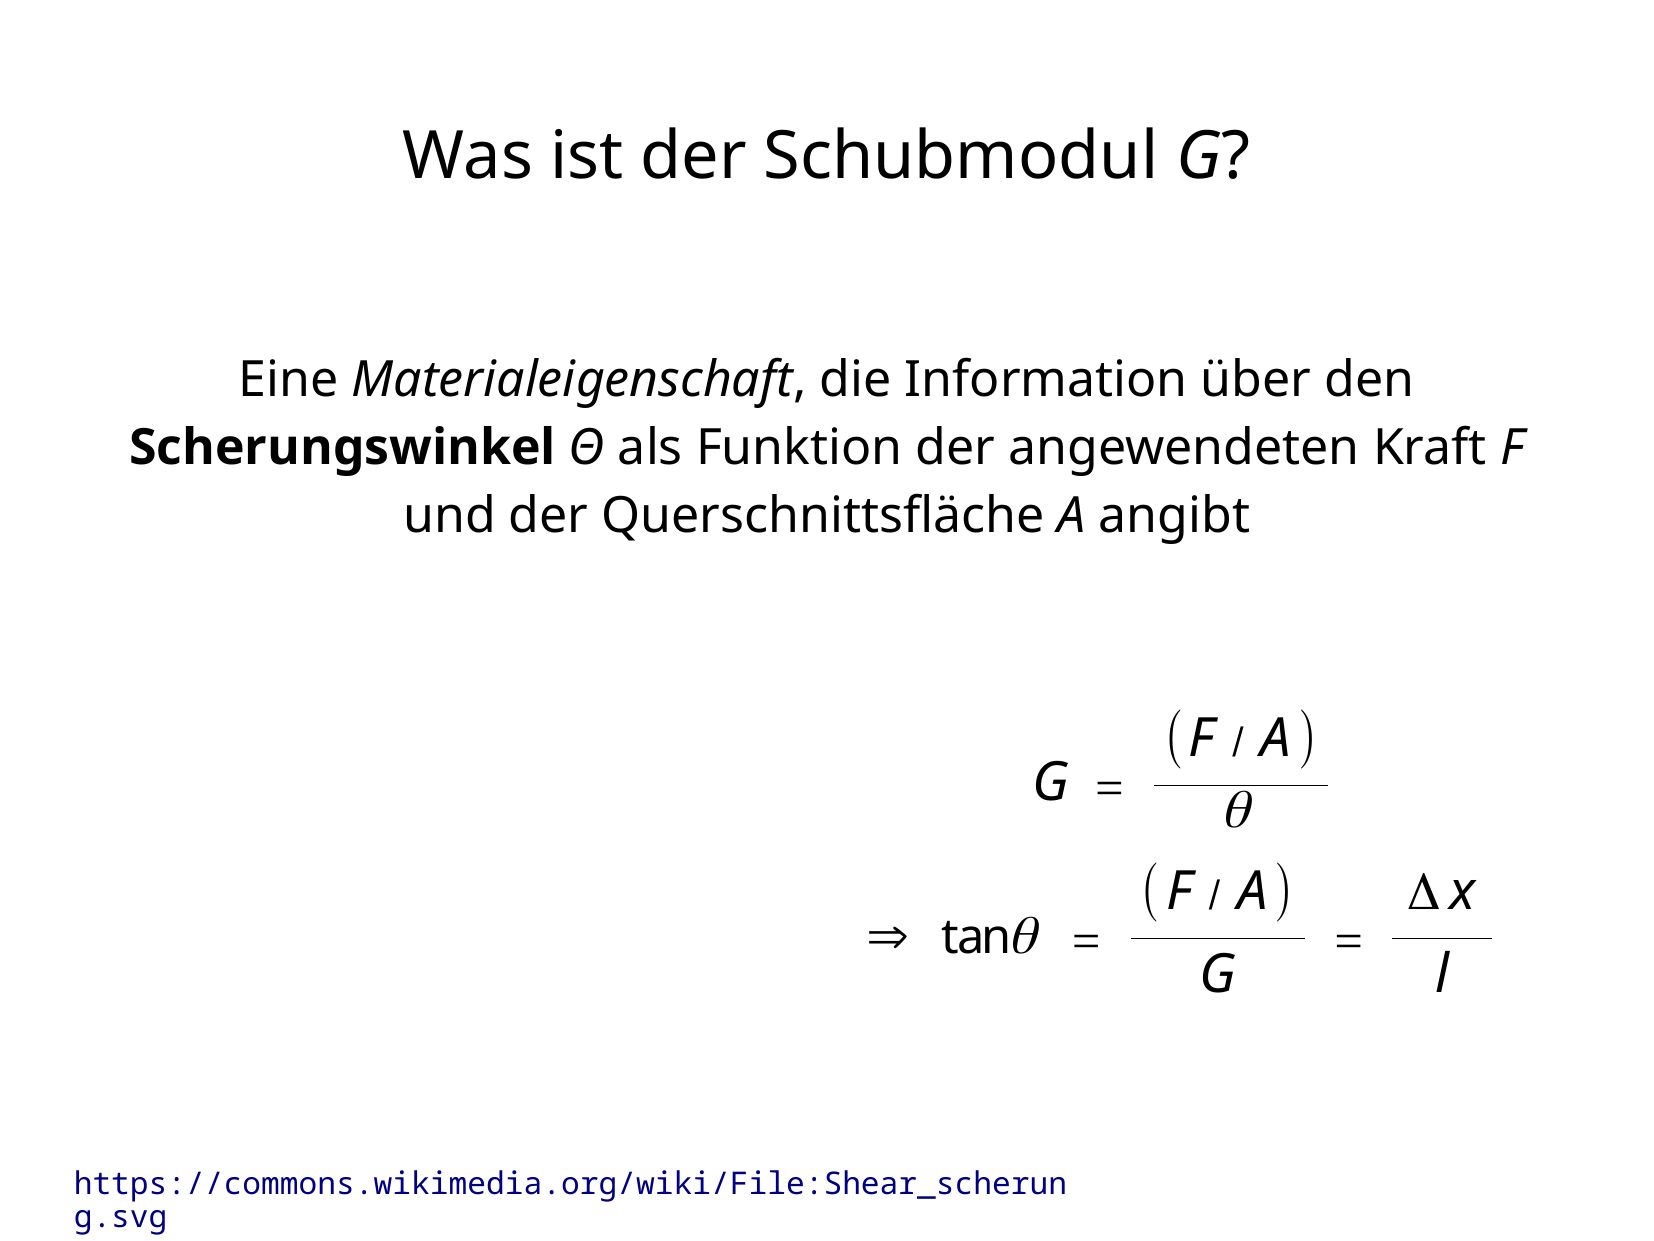

# Was ist der Schubmodul G?
Eine Materialeigenschaft, die Information über den Scherungswinkel Θ als Funktion der angewendeten Kraft F und der Querschnittsfläche A angibt
https://commons.wikimedia.org/wiki/File:Shear_scherung.svg